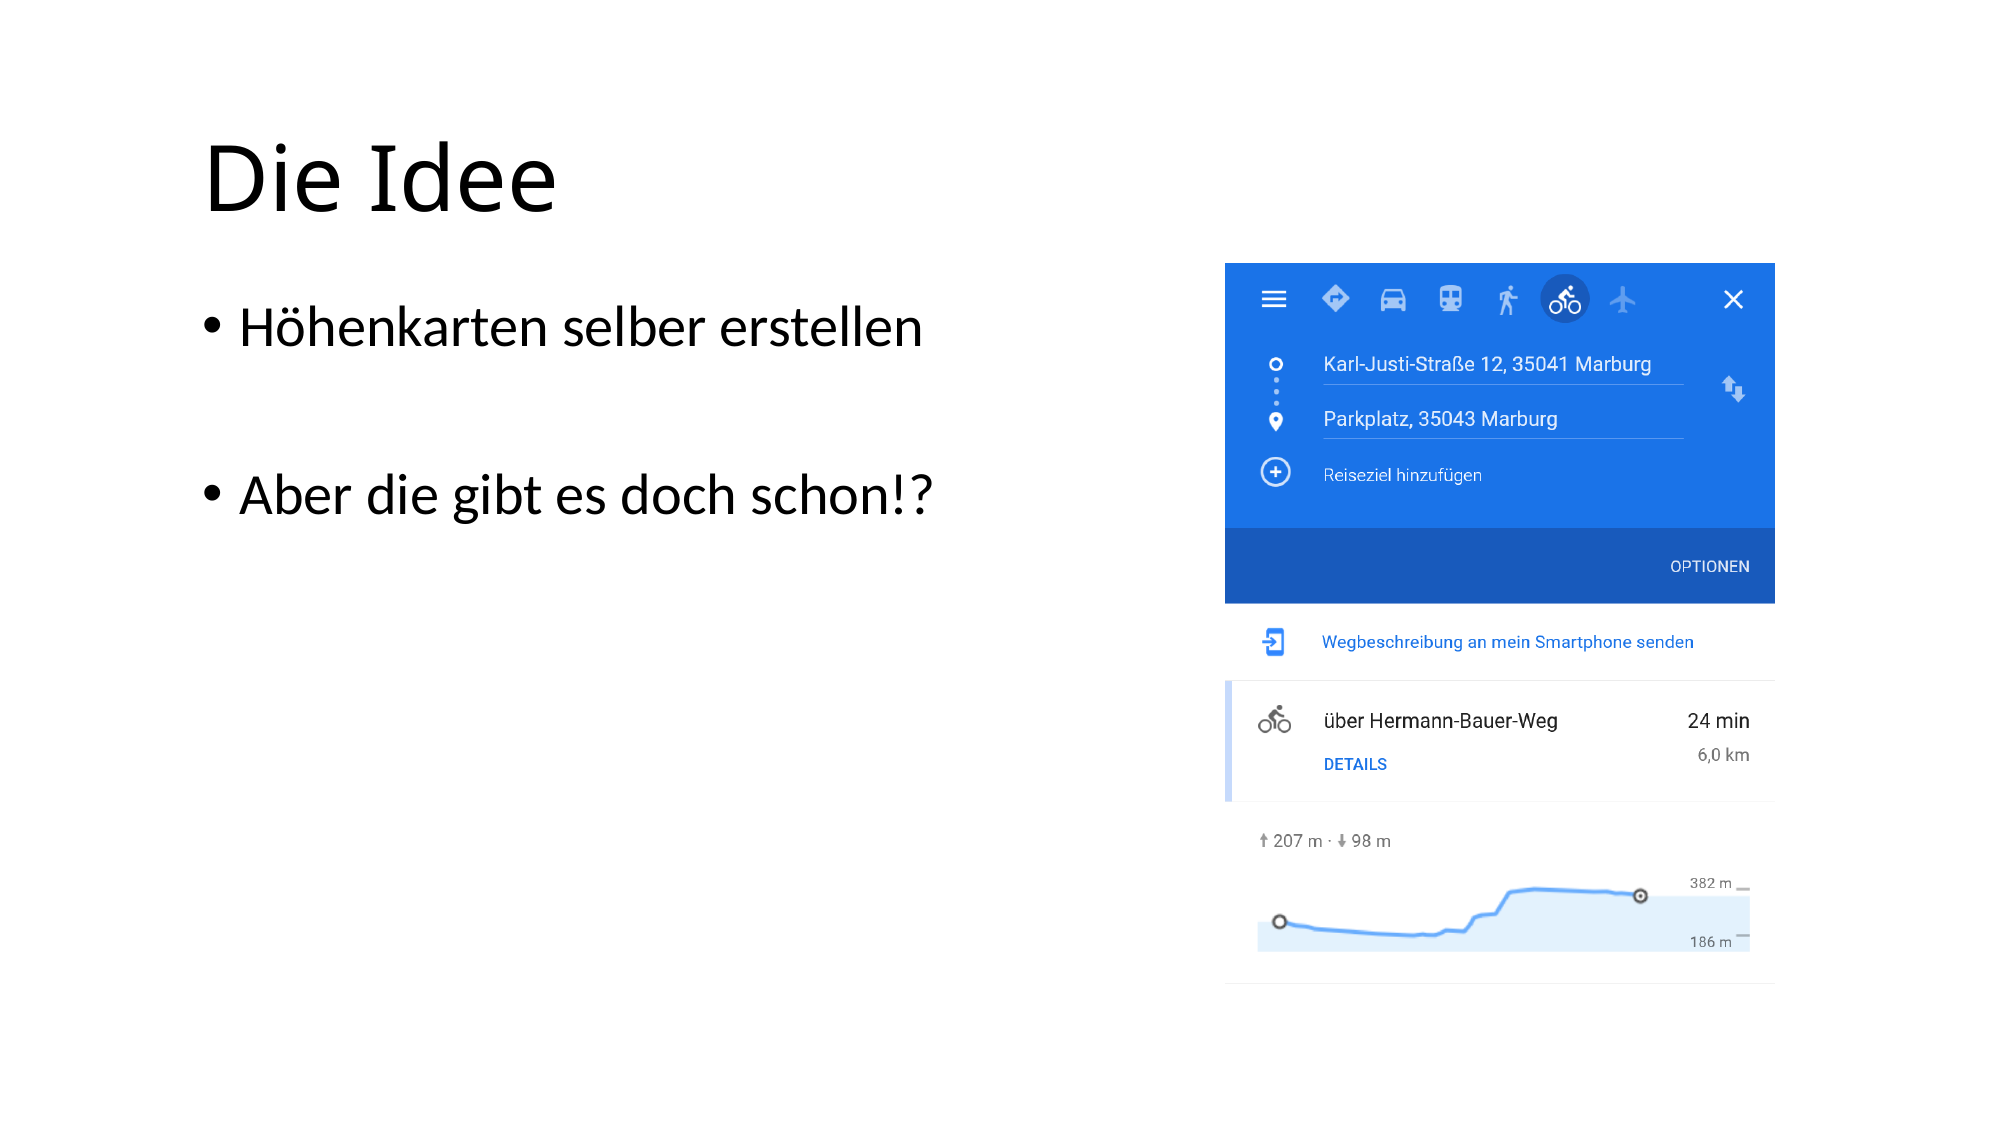

# Die Idee
Höhenkarten selber erstellen
Aber die gibt es doch schon!?